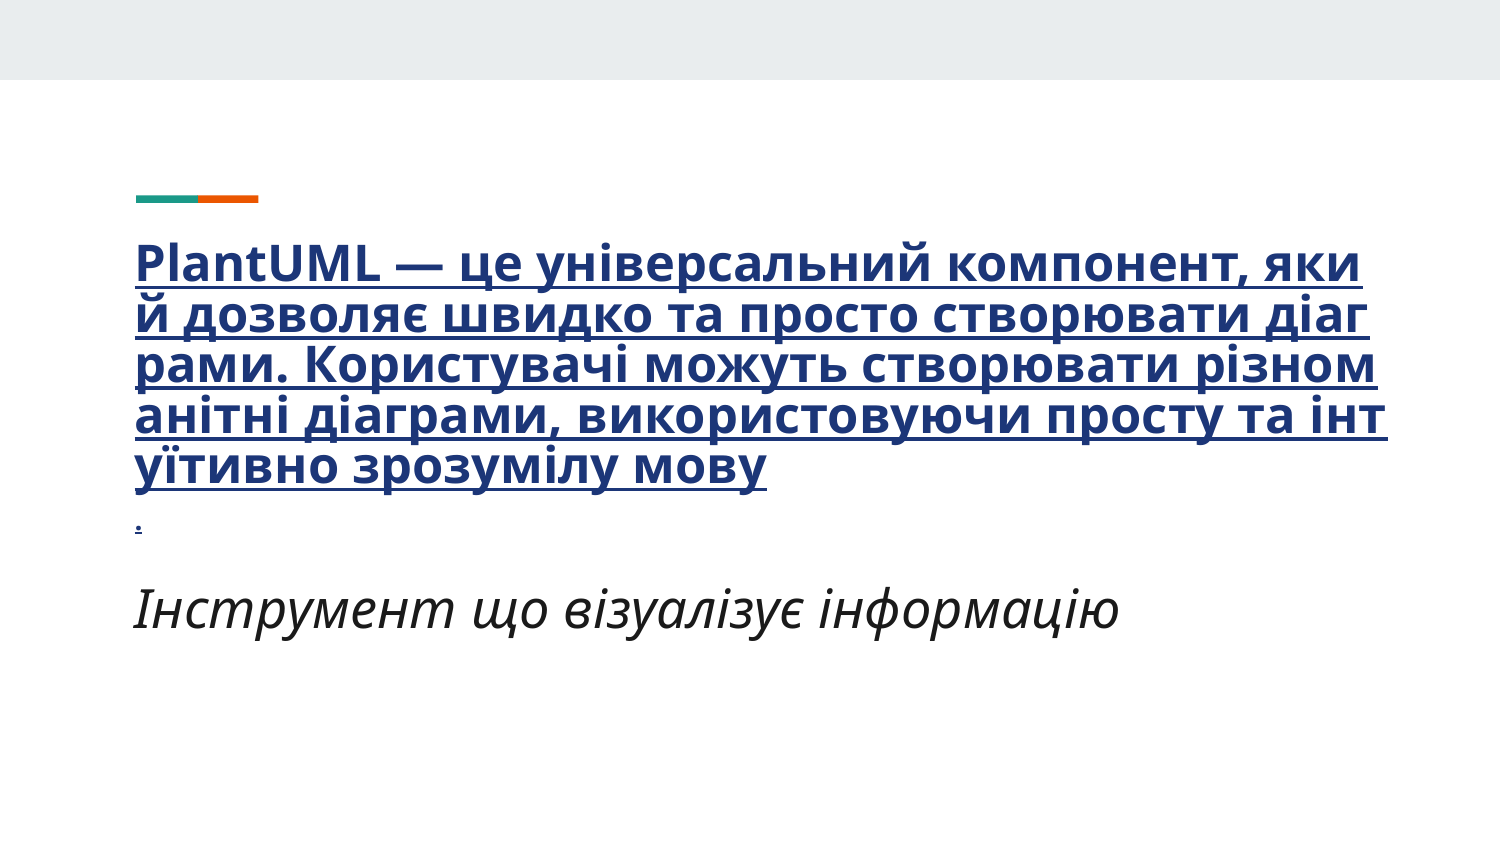

# PlantUML — це універсальний компонент, який дозволяє швидко та просто створювати діаграми. Користувачі можуть створювати різноманітні діаграми, використовуючи просту та інтуїтивно зрозумілу мову. Інструмент що візуалізує інформацію